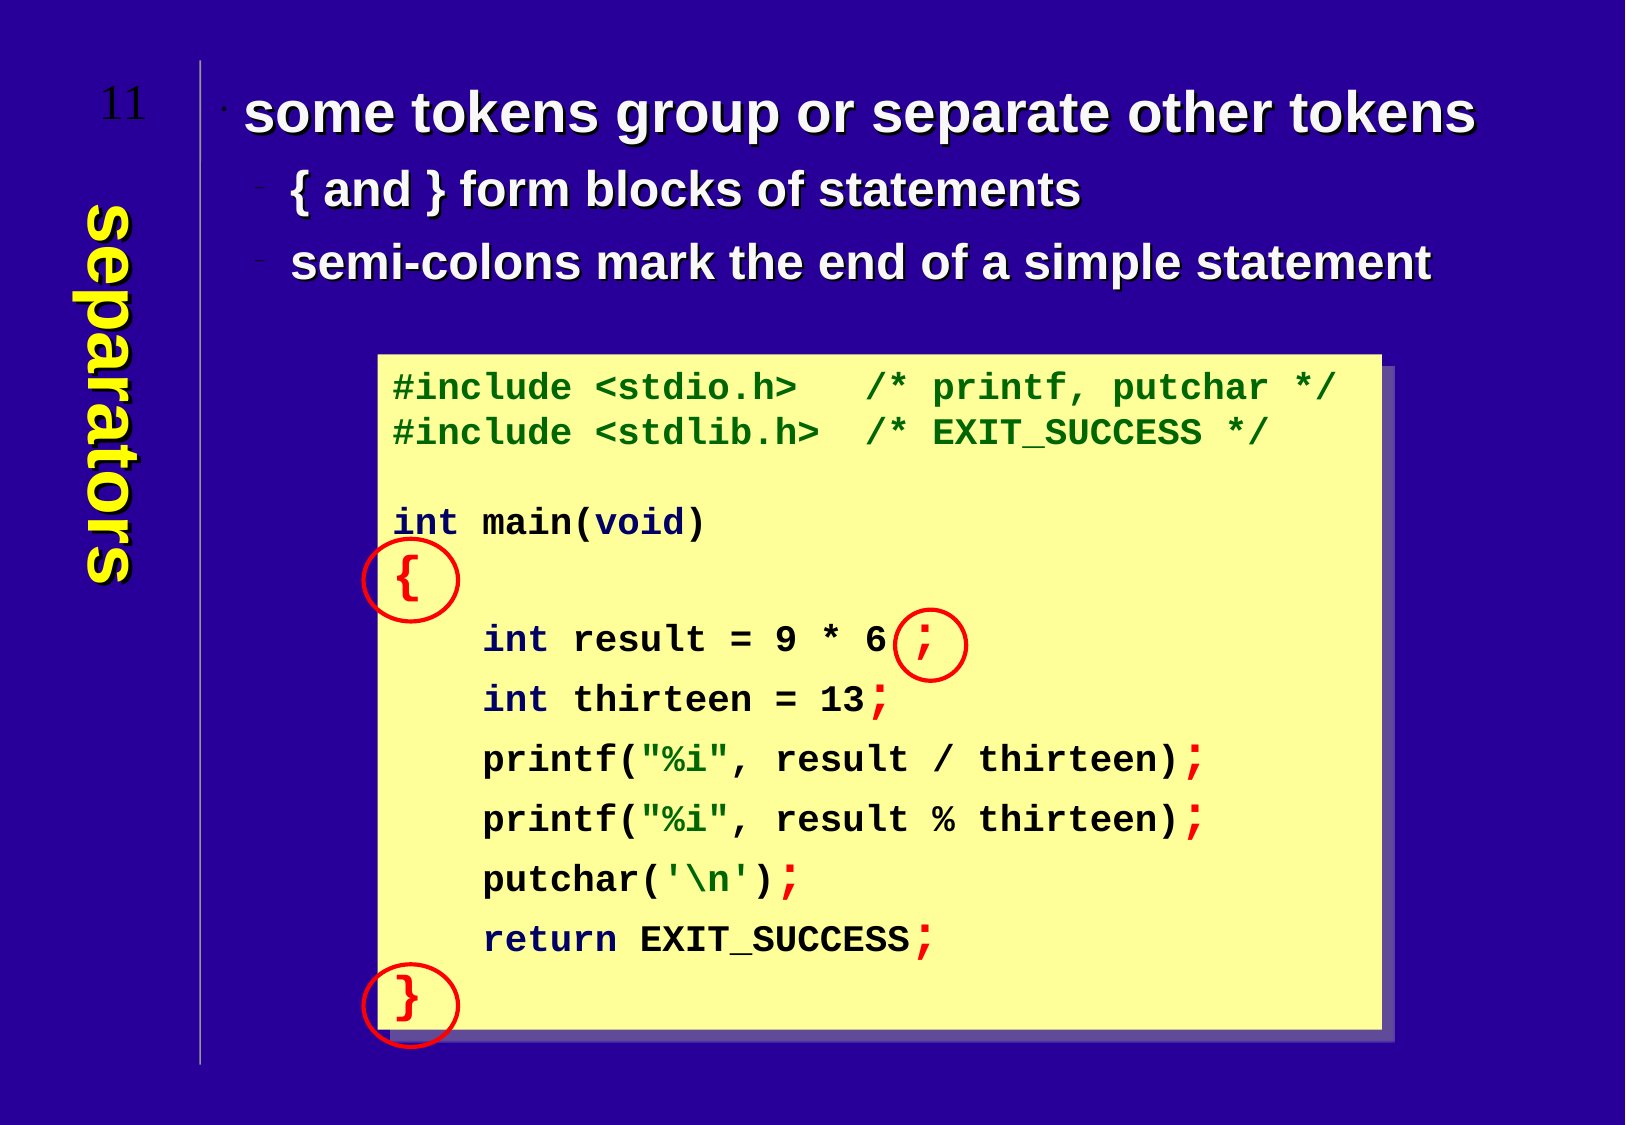

11
 some tokens group or separate other tokens
{ and } form blocks of statements
semi-colons mark the end of a simple statement
# separators
#include <stdio.h> /* printf, putchar */
#include <stdlib.h> /* EXIT_SUCCESS */
int main(void)
{
 int result = 9 * 6 ;
 int thirteen = 13;
 printf("%i", result / thirteen);
 printf("%i", result % thirteen);
 putchar('\n');
 return EXIT_SUCCESS;
}